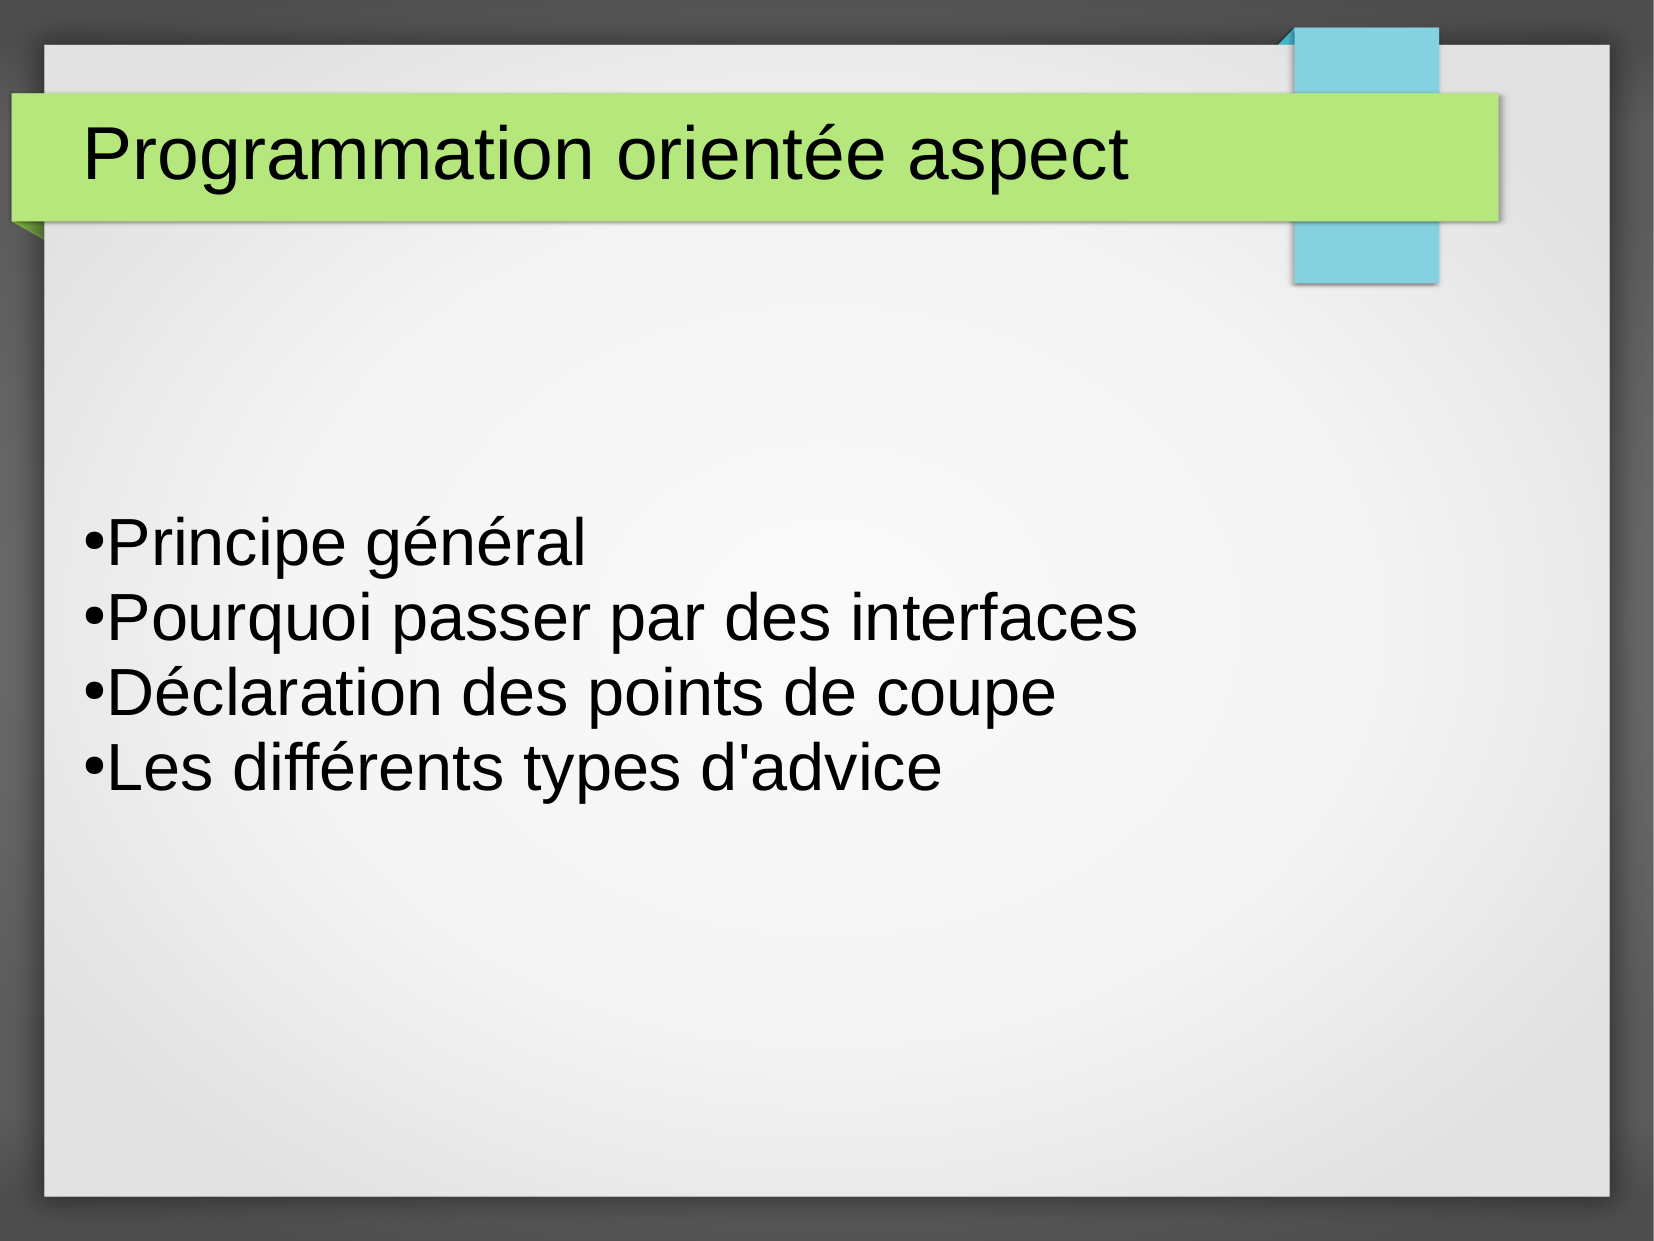

# Programmation orientée aspect
Principe général
Pourquoi passer par des interfaces
Déclaration des points de coupe
Les différents types d'advice